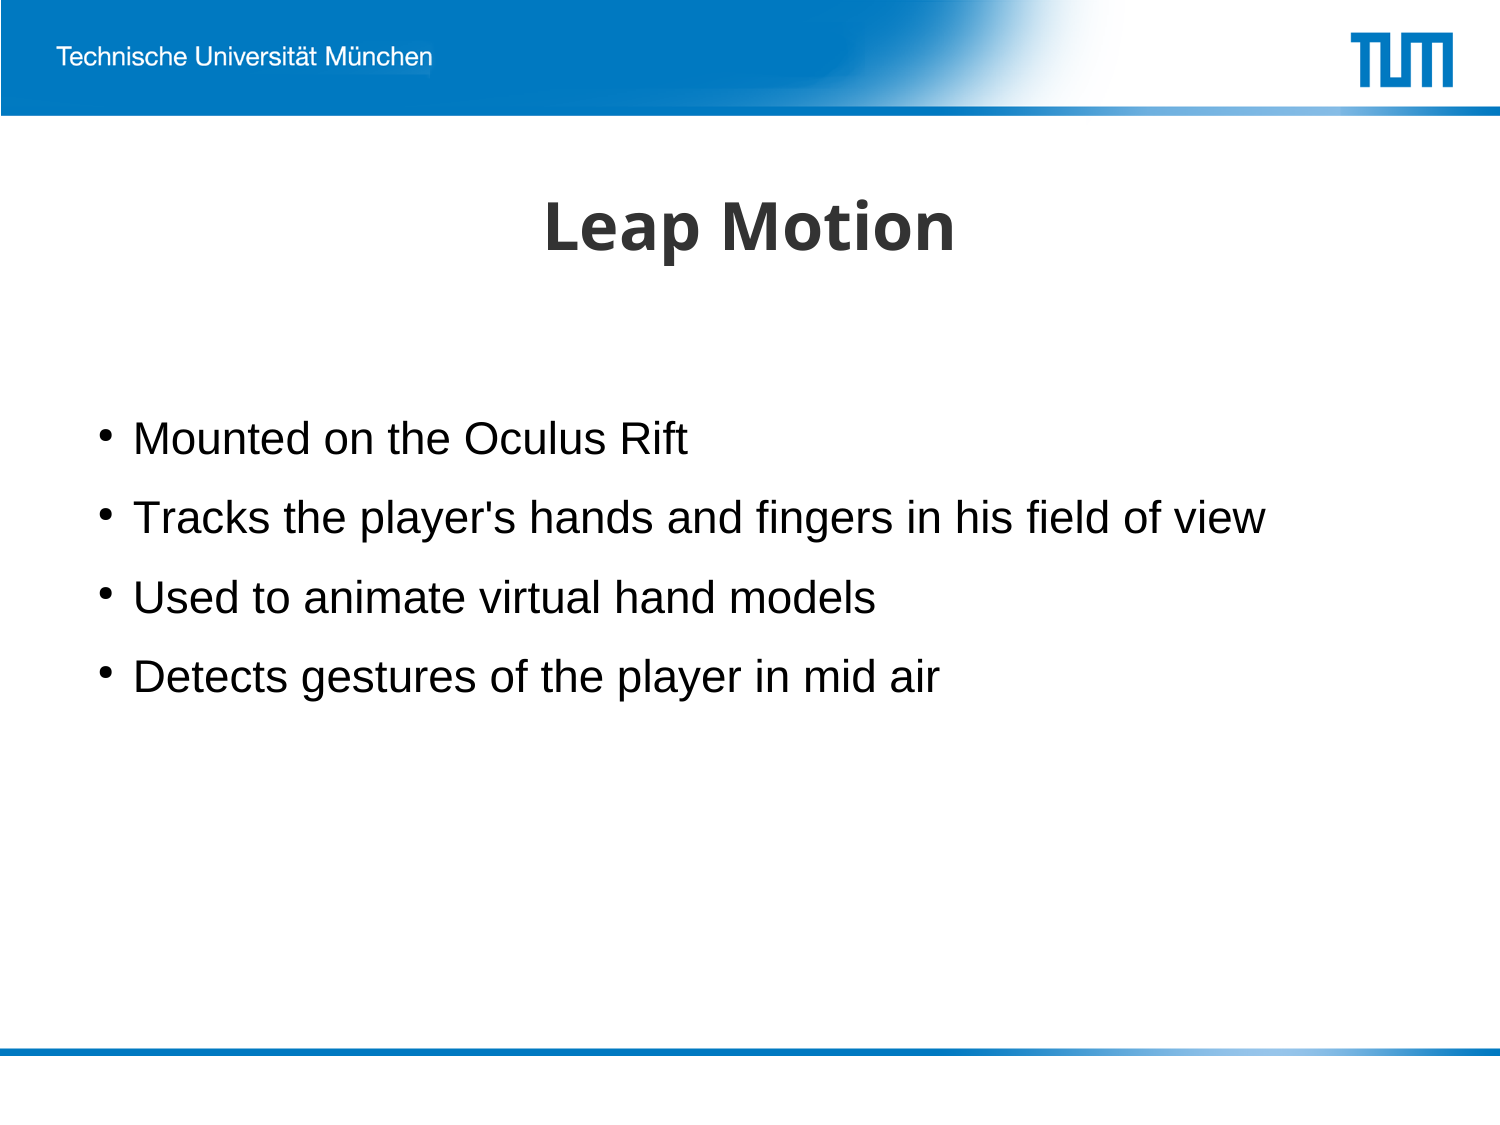

Leap Motion
Mounted on the Oculus Rift
Tracks the player's hands and fingers in his field of view
Used to animate virtual hand models
Detects gestures of the player in mid air